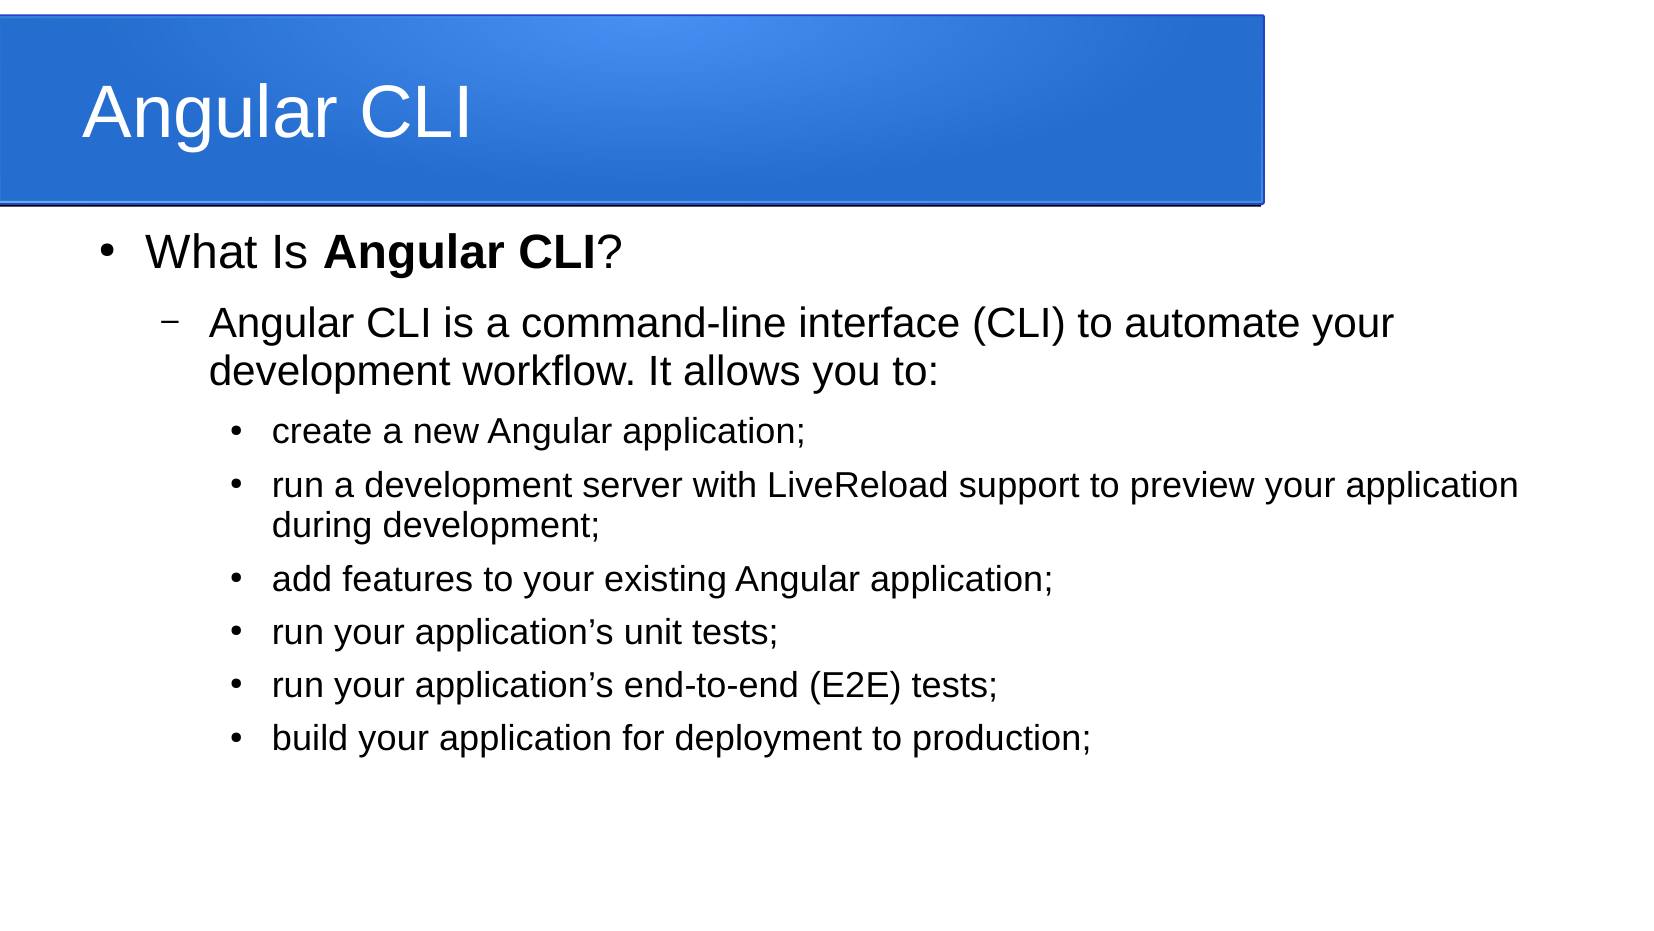

# Angular CLI
What Is Angular CLI?
Angular CLI is a command-line interface (CLI) to automate your development workflow. It allows you to:
create a new Angular application;
run a development server with LiveReload support to preview your application during development;
add features to your existing Angular application;
run your application’s unit tests;
run your application’s end-to-end (E2E) tests;
build your application for deployment to production;